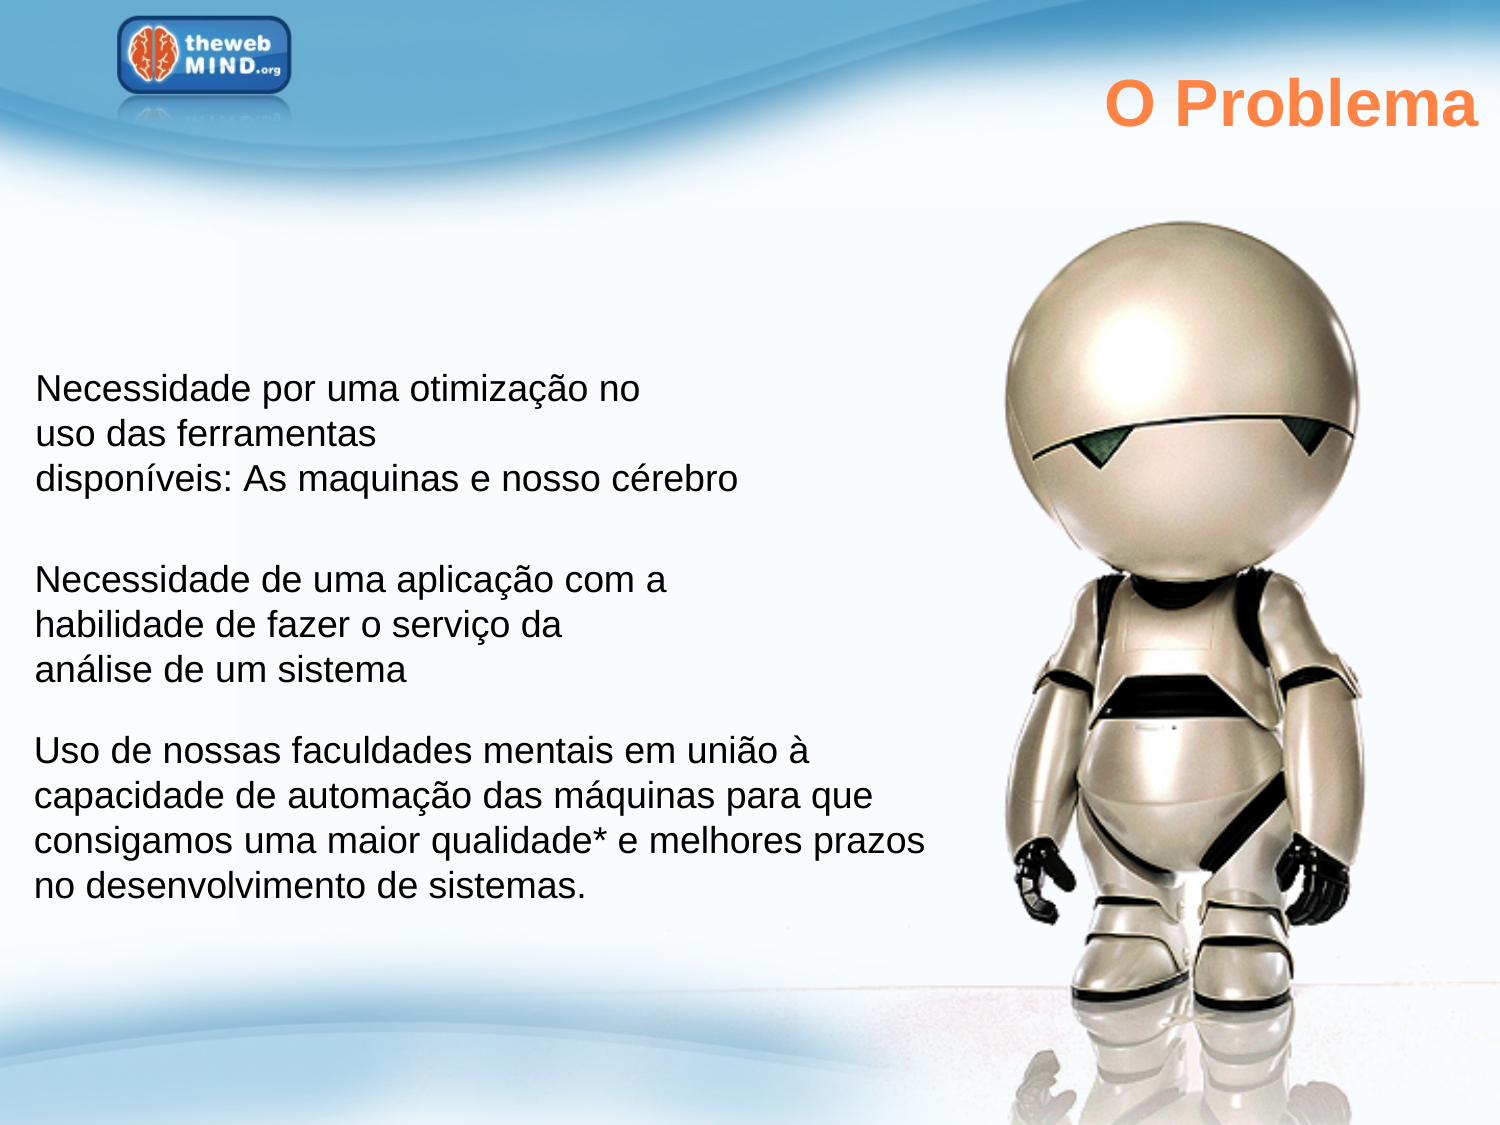

O Problema
Necessidade por uma otimização no
uso das ferramentas
disponíveis: As maquinas e nosso cérebro
Necessidade de uma aplicação com a
habilidade de fazer o serviço da
análise de um sistema
Uso de nossas faculdades mentais em união à
capacidade de automação das máquinas para que
consigamos uma maior qualidade* e melhores prazos
no desenvolvimento de sistemas.